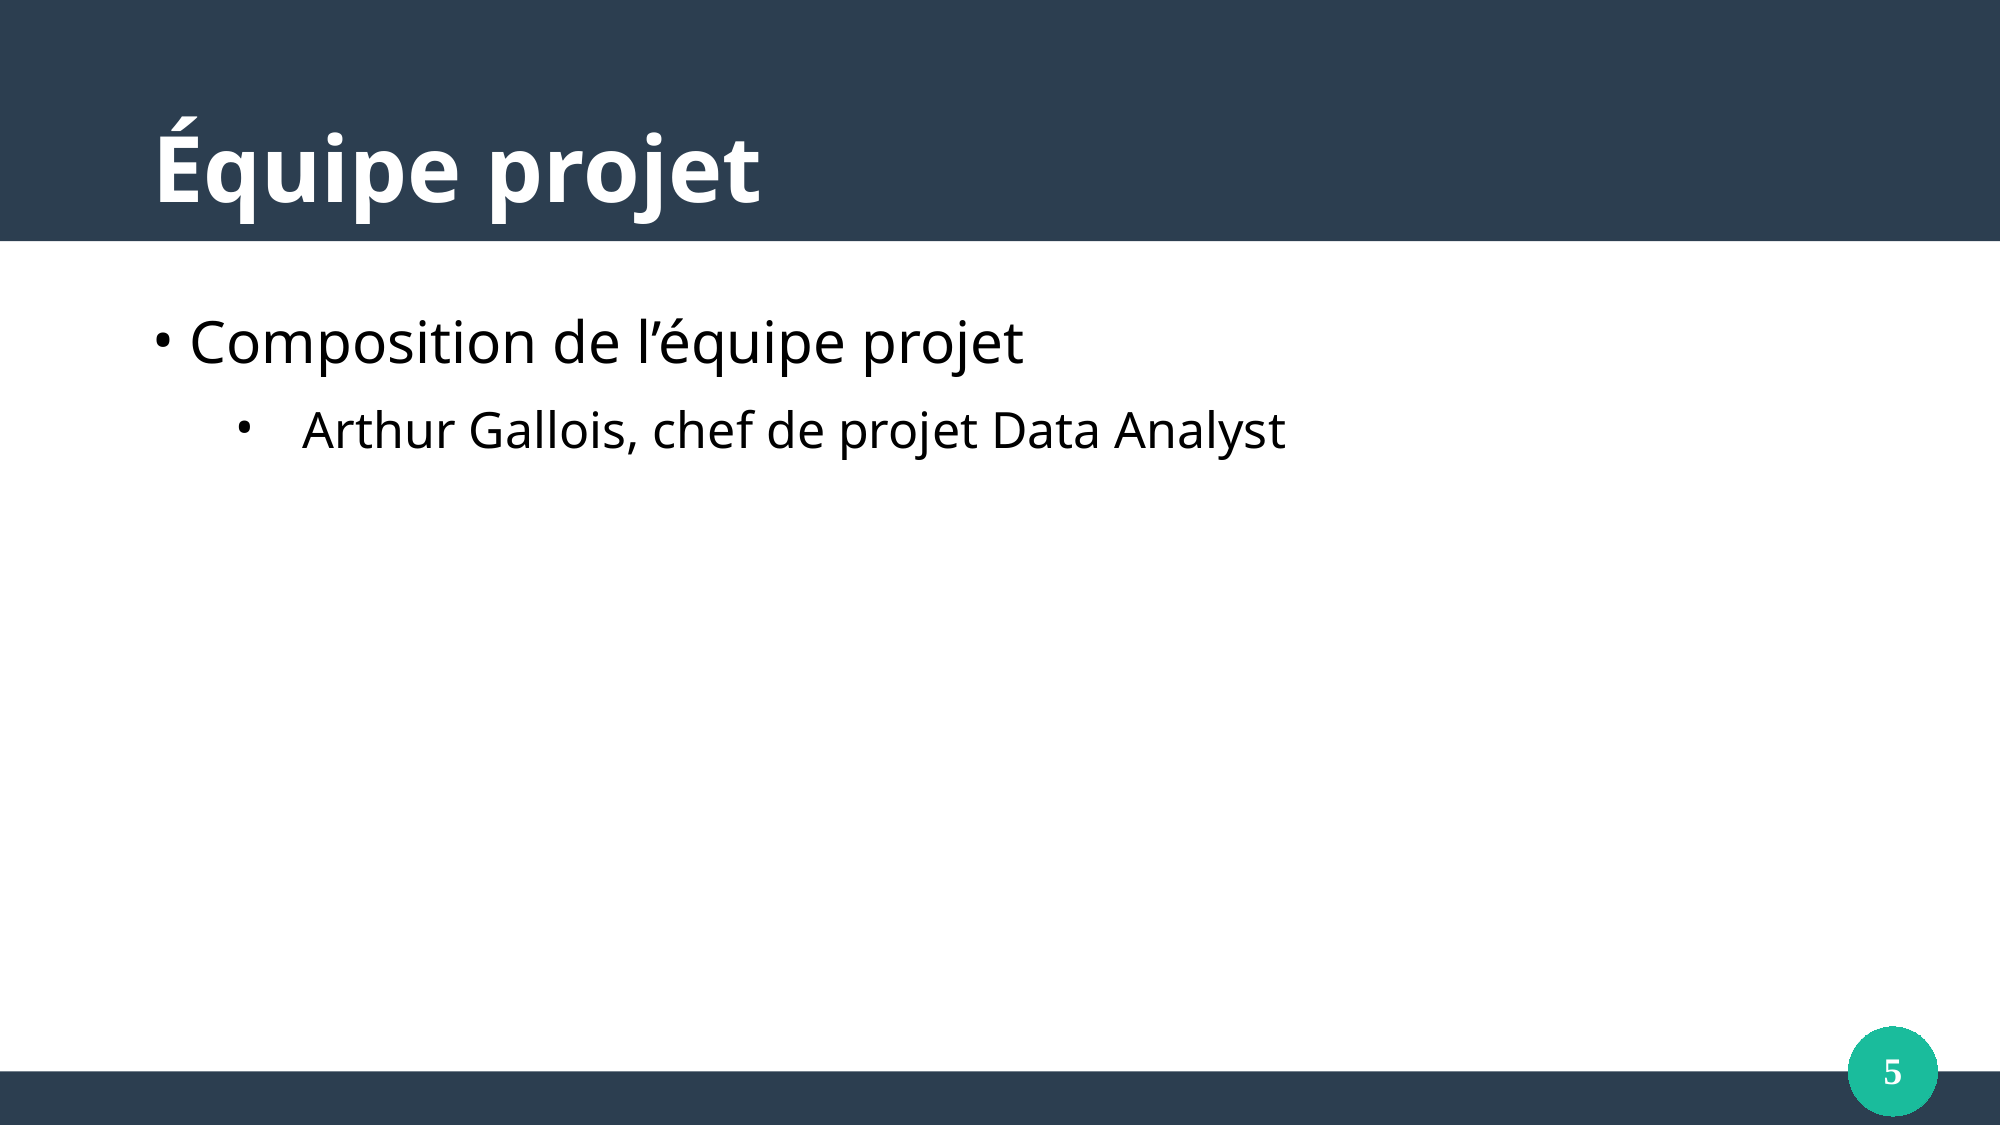

# Équipe projet
Composition de l’équipe projet
Arthur Gallois, chef de projet Data Analyst
5